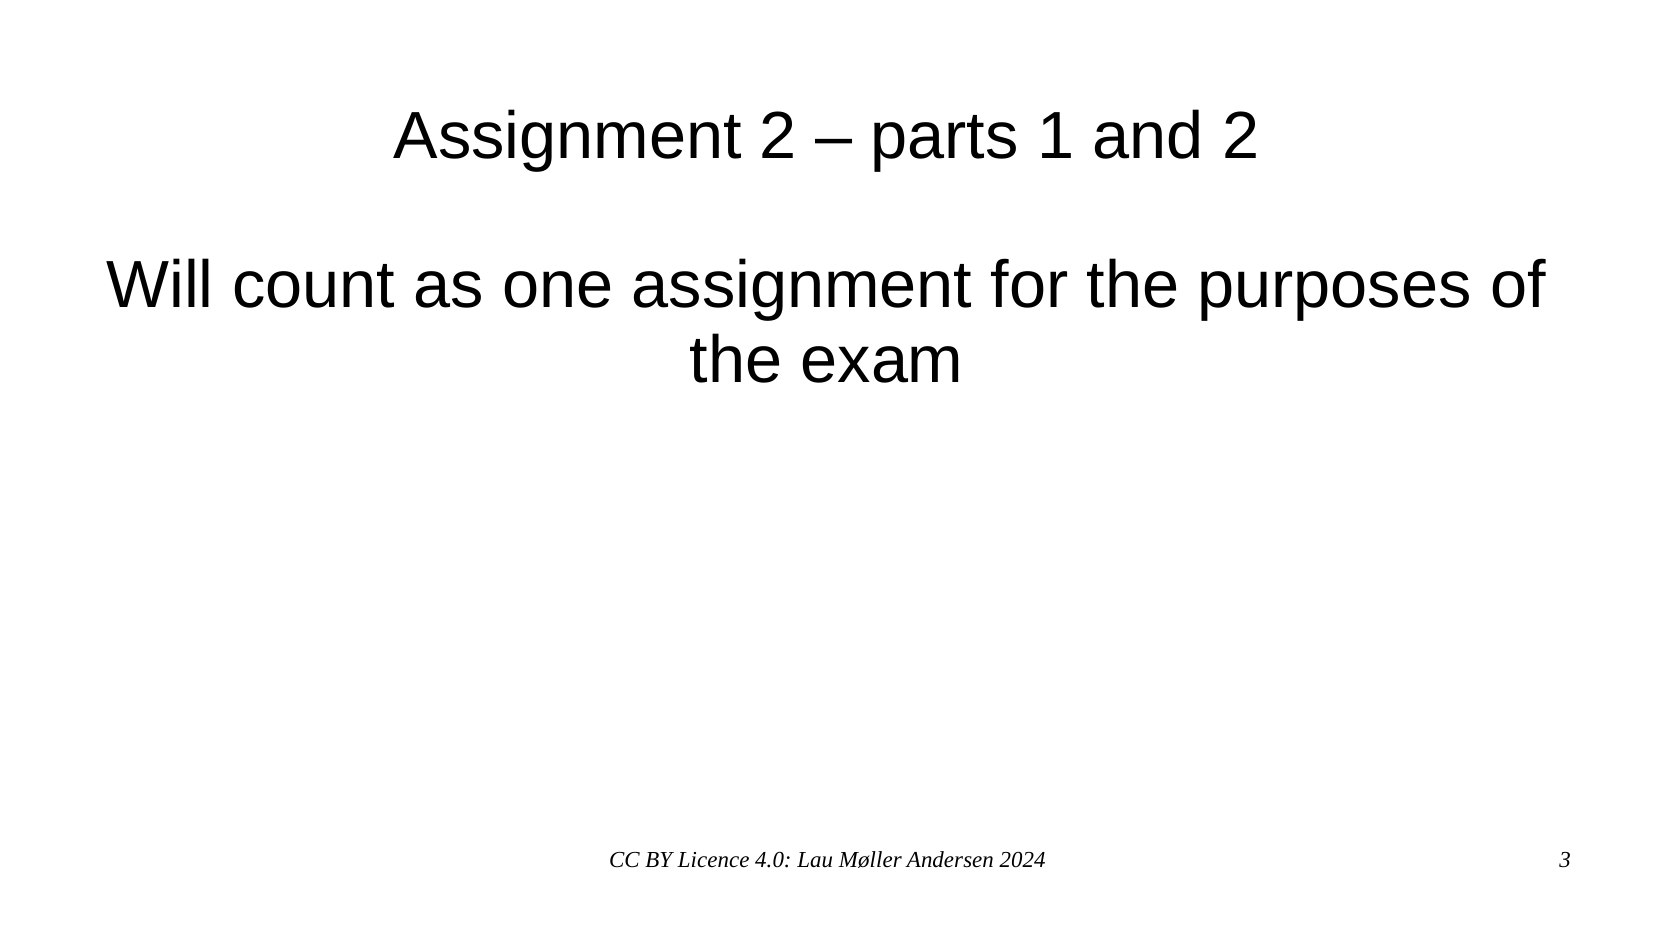

# Assignment 2 – parts 1 and 2
Will count as one assignment for the purposes of the exam
CC BY Licence 4.0: Lau Møller Andersen 2024
3